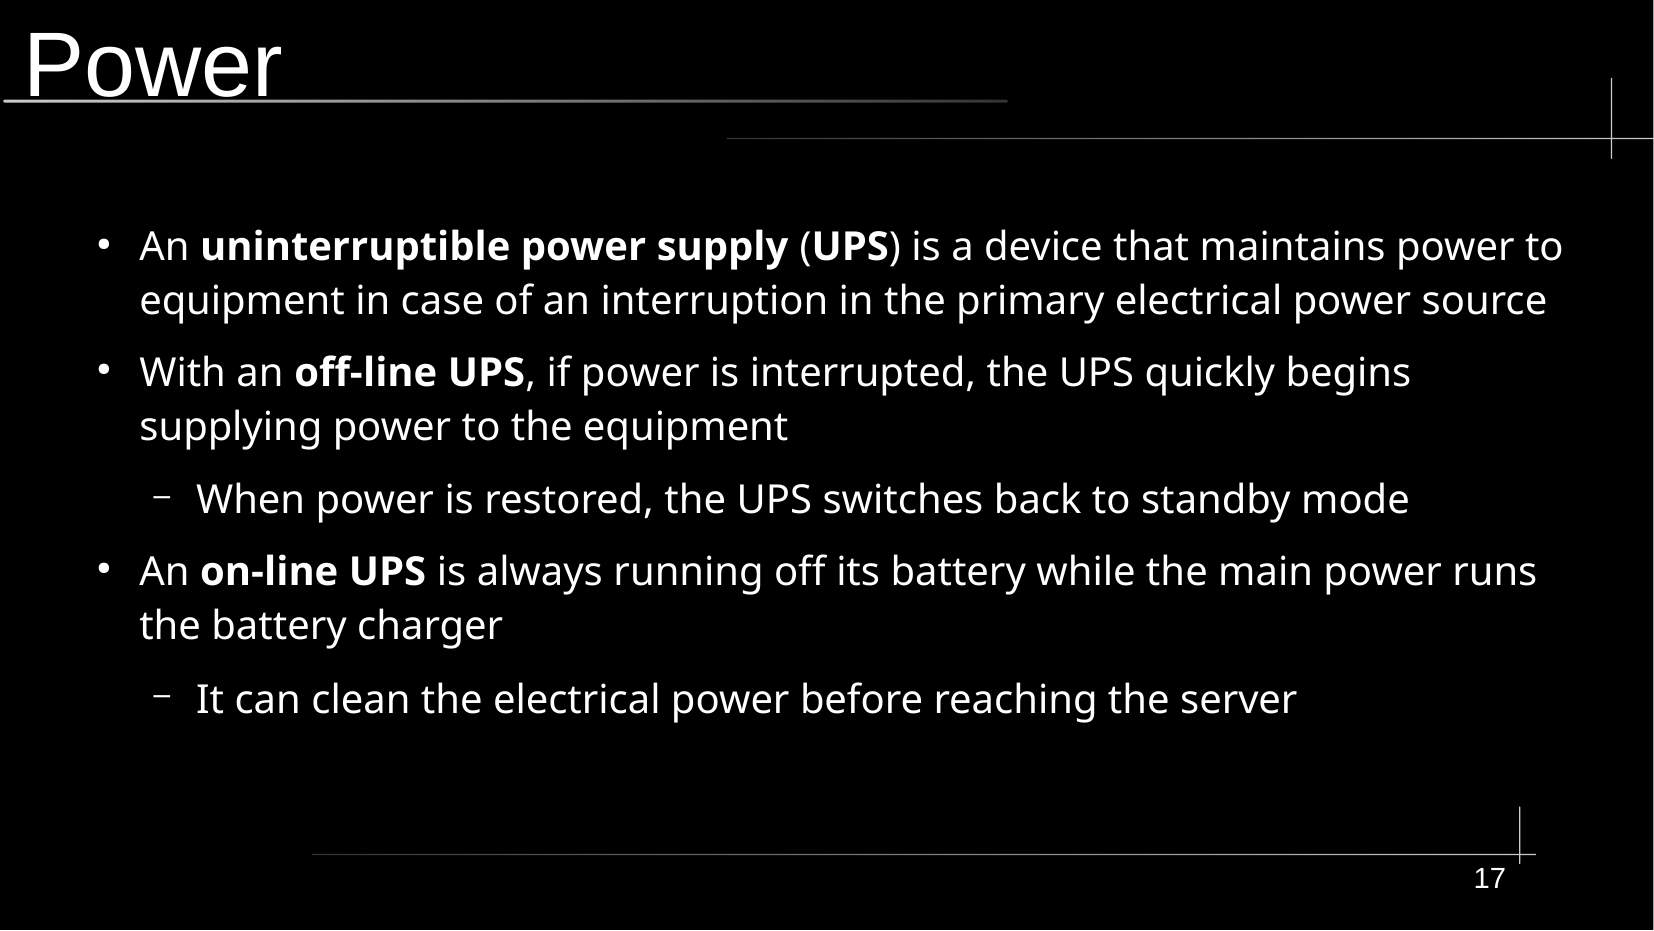

# Power
An uninterruptible power supply (UPS) is a device that maintains power to equipment in case of an interruption in the primary electrical power source
With an off-line UPS, if power is interrupted, the UPS quickly begins supplying power to the equipment
When power is restored, the UPS switches back to standby mode
An on-line UPS is always running off its battery while the main power runs the battery charger
It can clean the electrical power before reaching the server
17